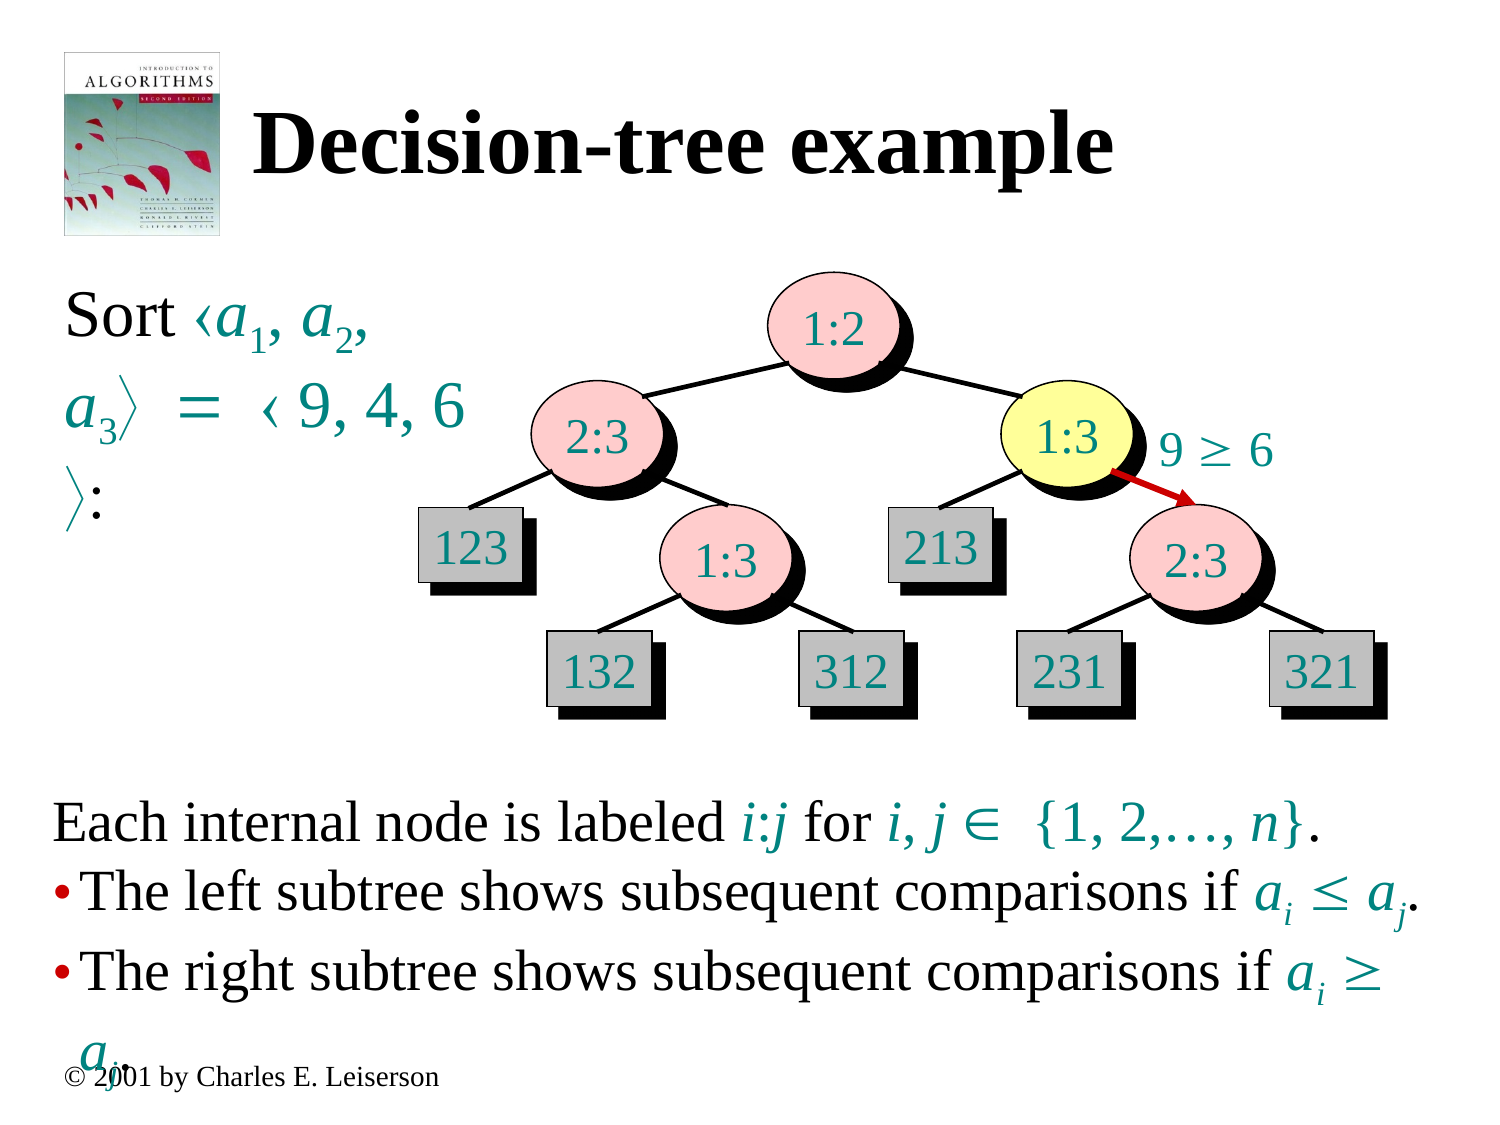

# Decision-tree example
Sort a1, a2, a3 9, 4, 6 
1:2
2:3
1:3
9  6
1:3
2:3
123
213
132
312
231
321
Each internal node is labeled i:j for i, j {1, 2,…, n}.
The left subtree shows subsequent comparisons if ai  aj.
The right subtree shows subsequent comparisons if ai  aj.